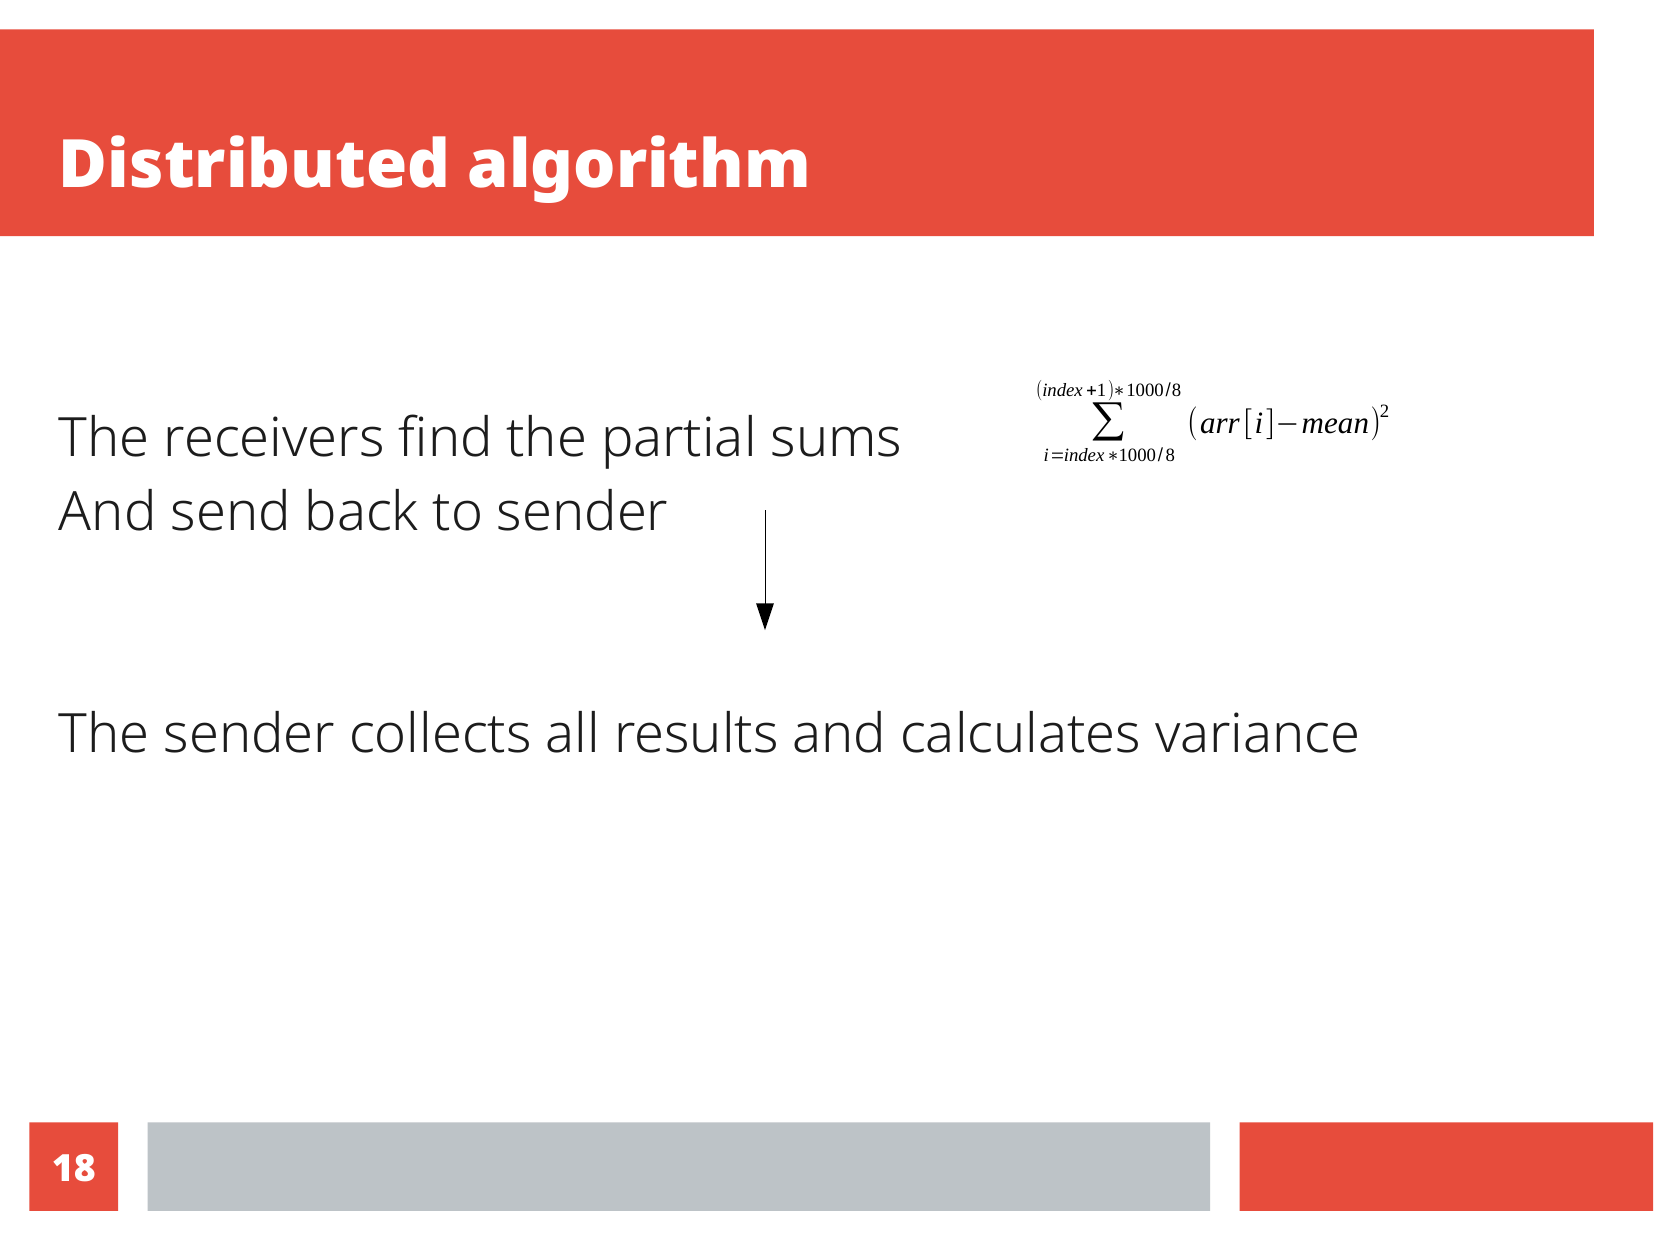

# Distributed algorithm
The receivers find the partial sums
And send back to sender
The sender collects all results and calculates variance
18